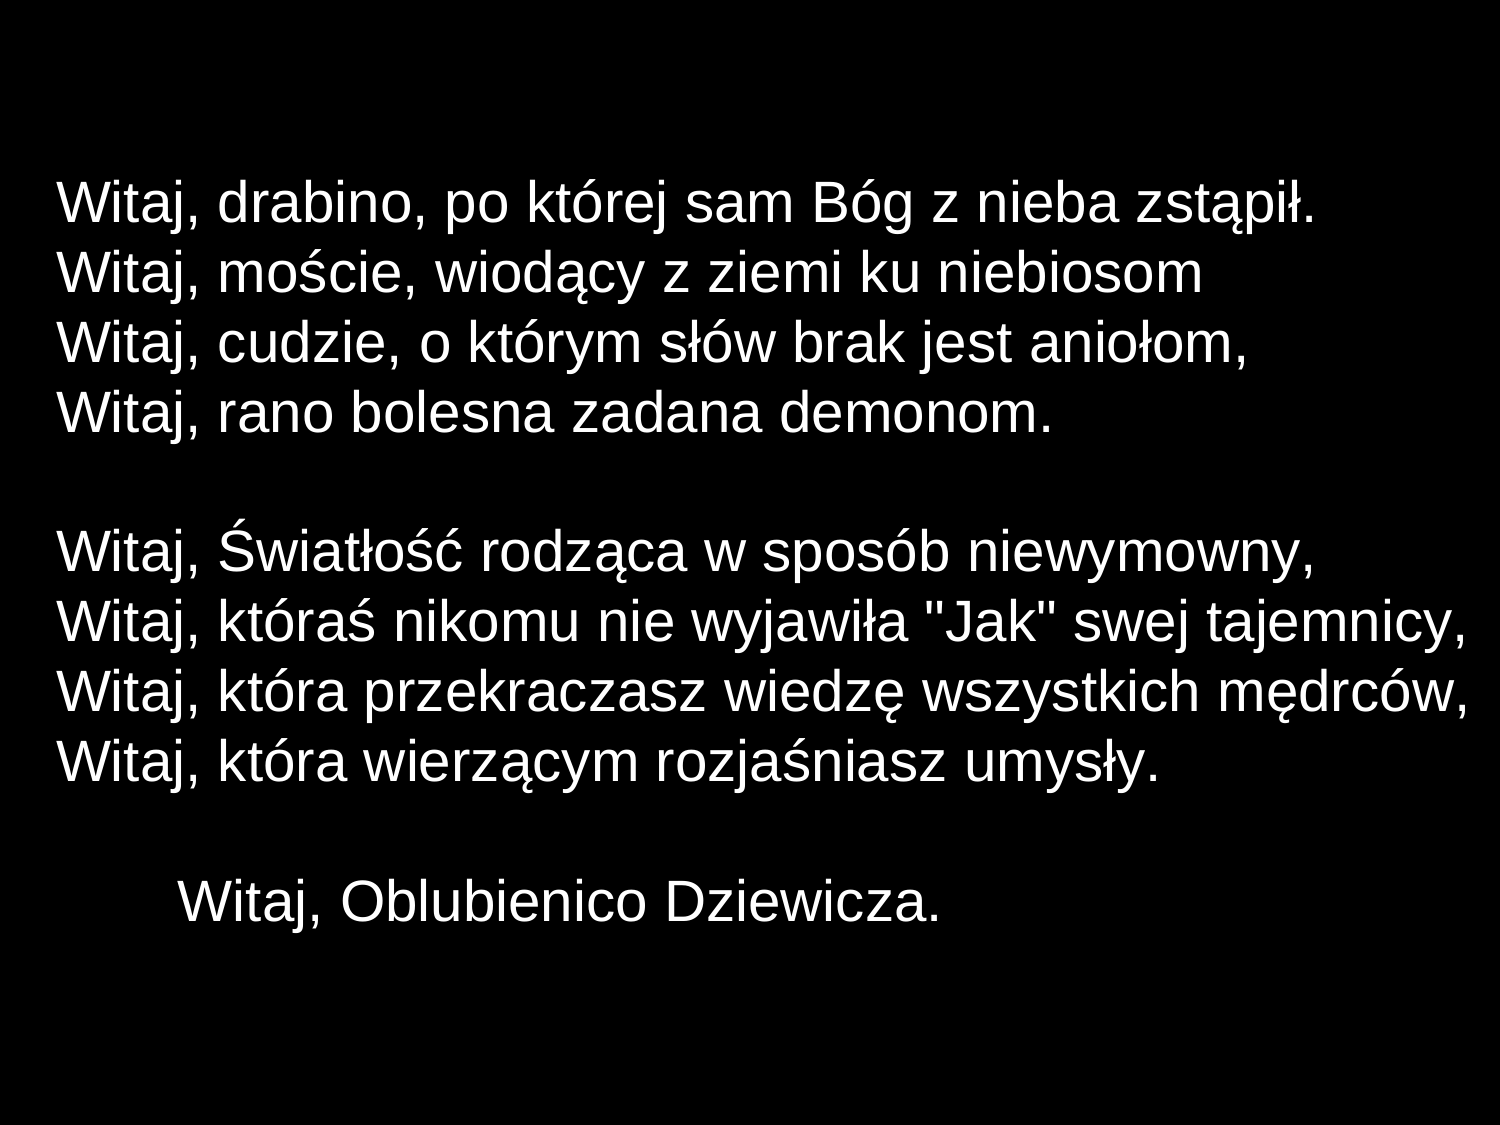

Witaj, drabino, po której sam Bóg z nieba zstąpił.
Witaj, moście, wiodący z ziemi ku niebiosom
Witaj, cudzie, o którym słów brak jest aniołom,
Witaj, rano bolesna zadana demonom.
Witaj, Światłość rodząca w sposób niewymowny,
Witaj, któraś nikomu nie wyjawiła "Jak" swej tajemnicy,
Witaj, która przekraczasz wiedzę wszystkich mędrców,
Witaj, która wierzącym rozjaśniasz umysły.
Witaj, Oblubienico Dziewicza.